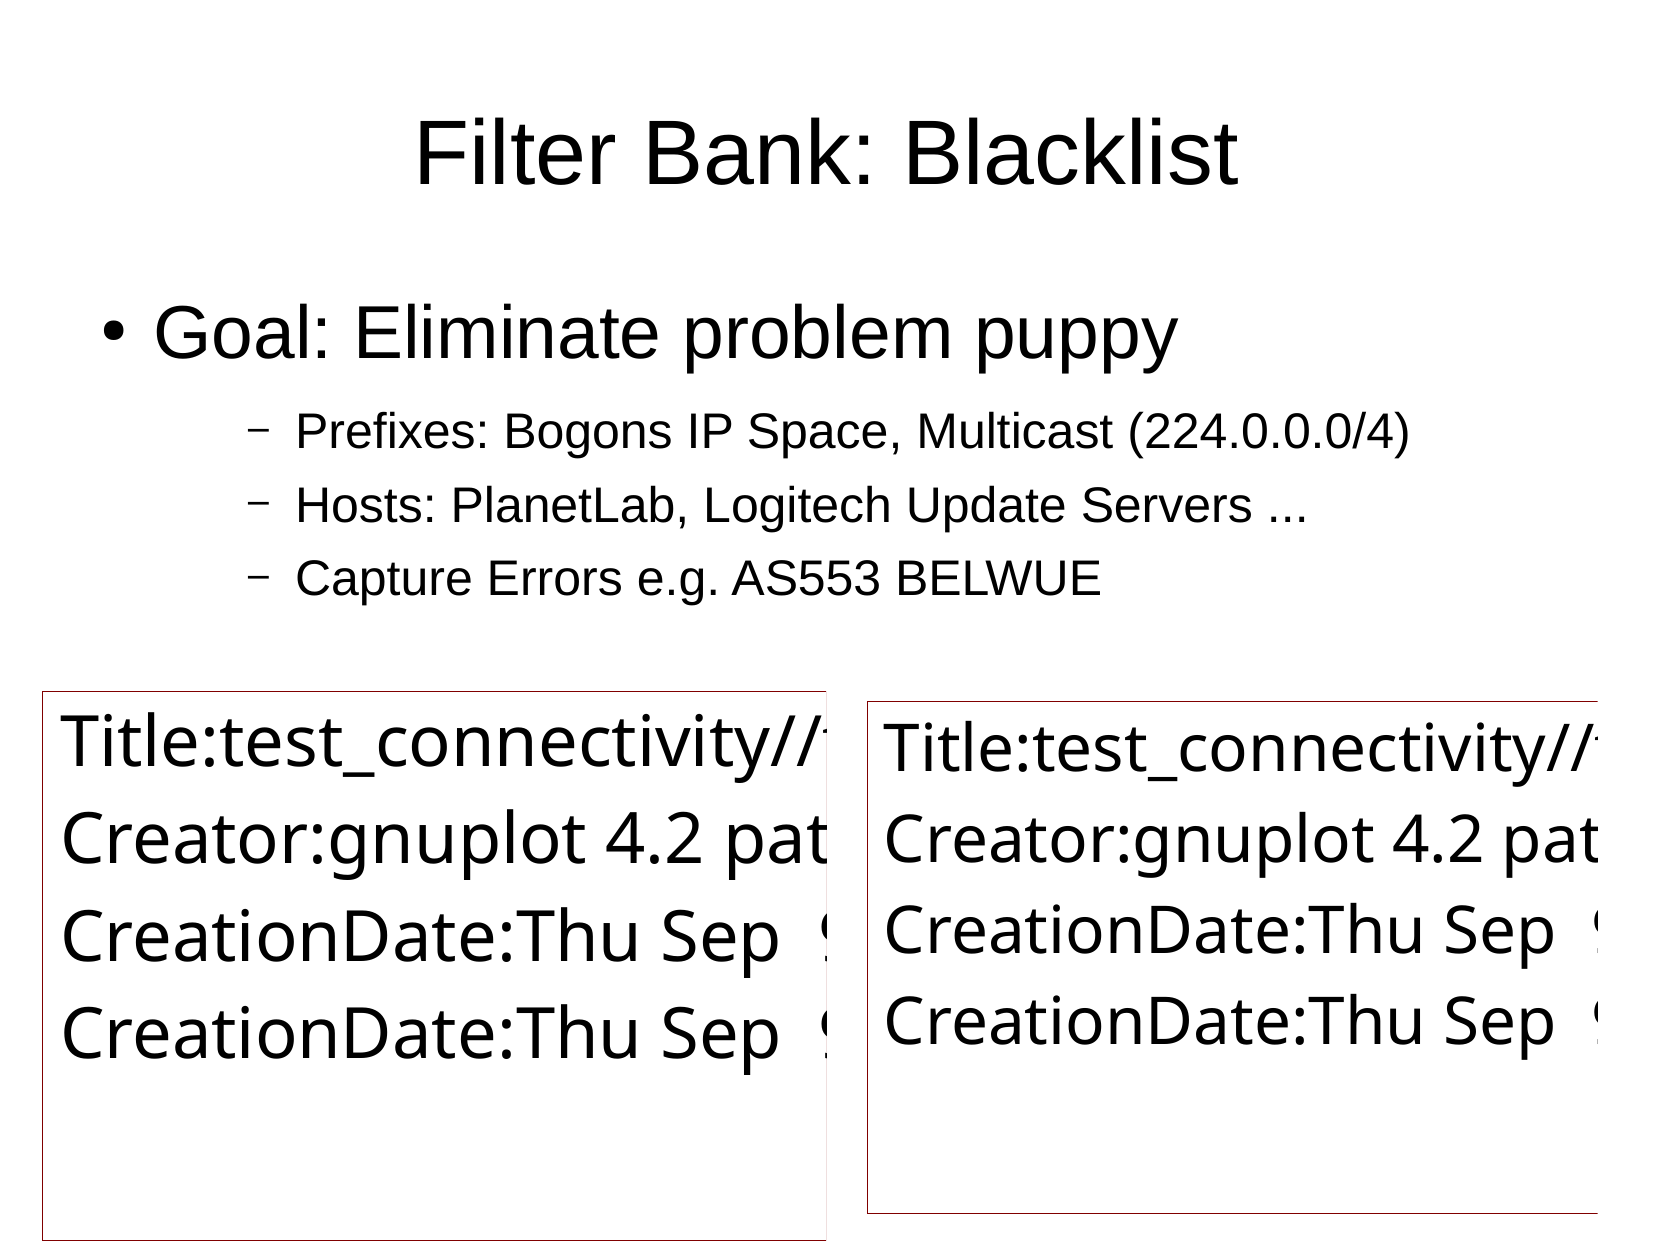

# Filter Bank: Blacklist
Goal: Eliminate problem puppy
Prefixes: Bogons IP Space, Multicast (224.0.0.0/4)
Hosts: PlanetLab, Logitech Update Servers ...
Capture Errors e.g. AS553 BELWUE